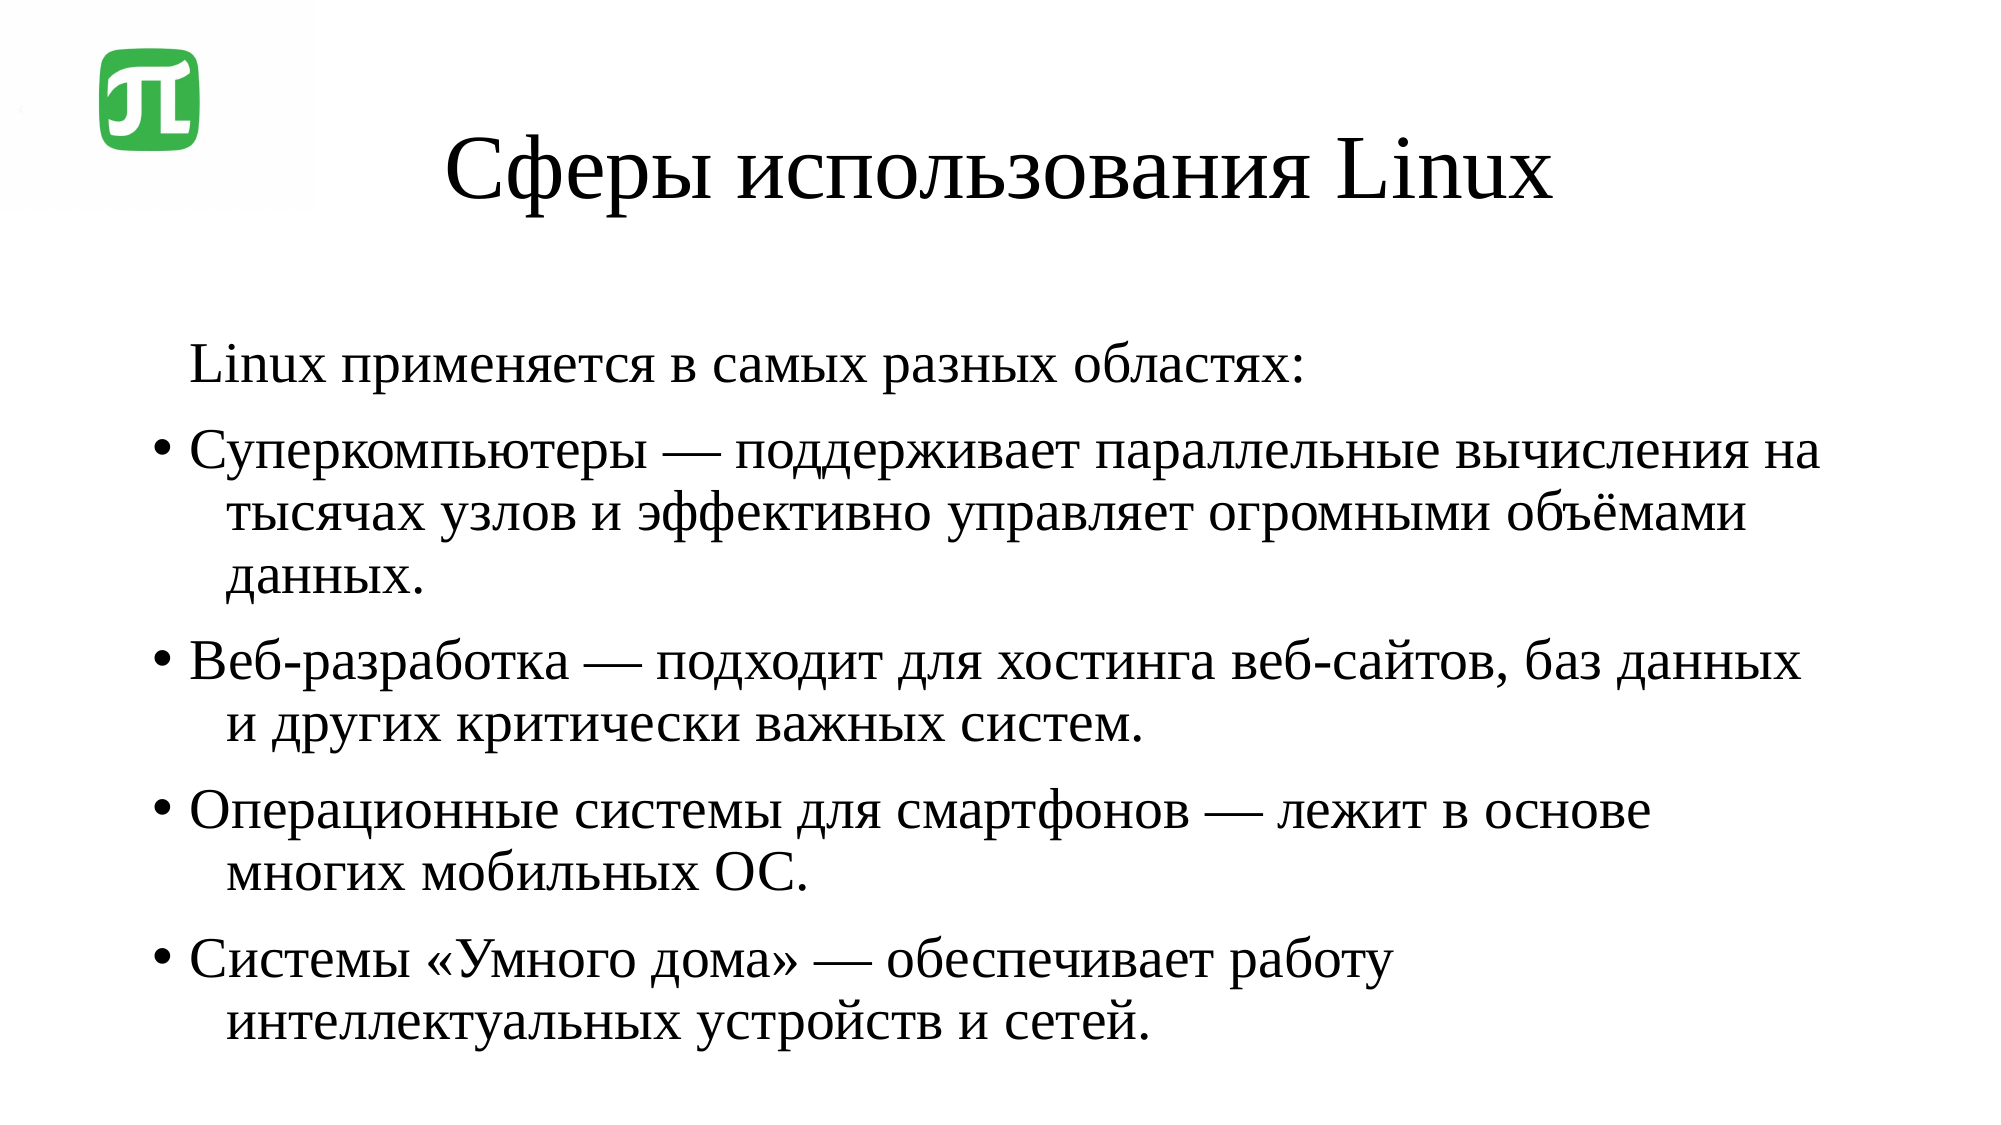

# Сферы использования Linux
Linux применяется в самых разных областях:
Суперкомпьютеры — поддерживает параллельные вычисления на тысячах узлов и эффективно управляет огромными объёмами данных.
Веб‑разработка — подходит для хостинга веб‑сайтов, баз данных и других критически важных систем.
Операционные системы для смартфонов — лежит в основе многих мобильных ОС.
Системы «Умного дома» — обеспечивает работу интеллектуальных устройств и сетей.